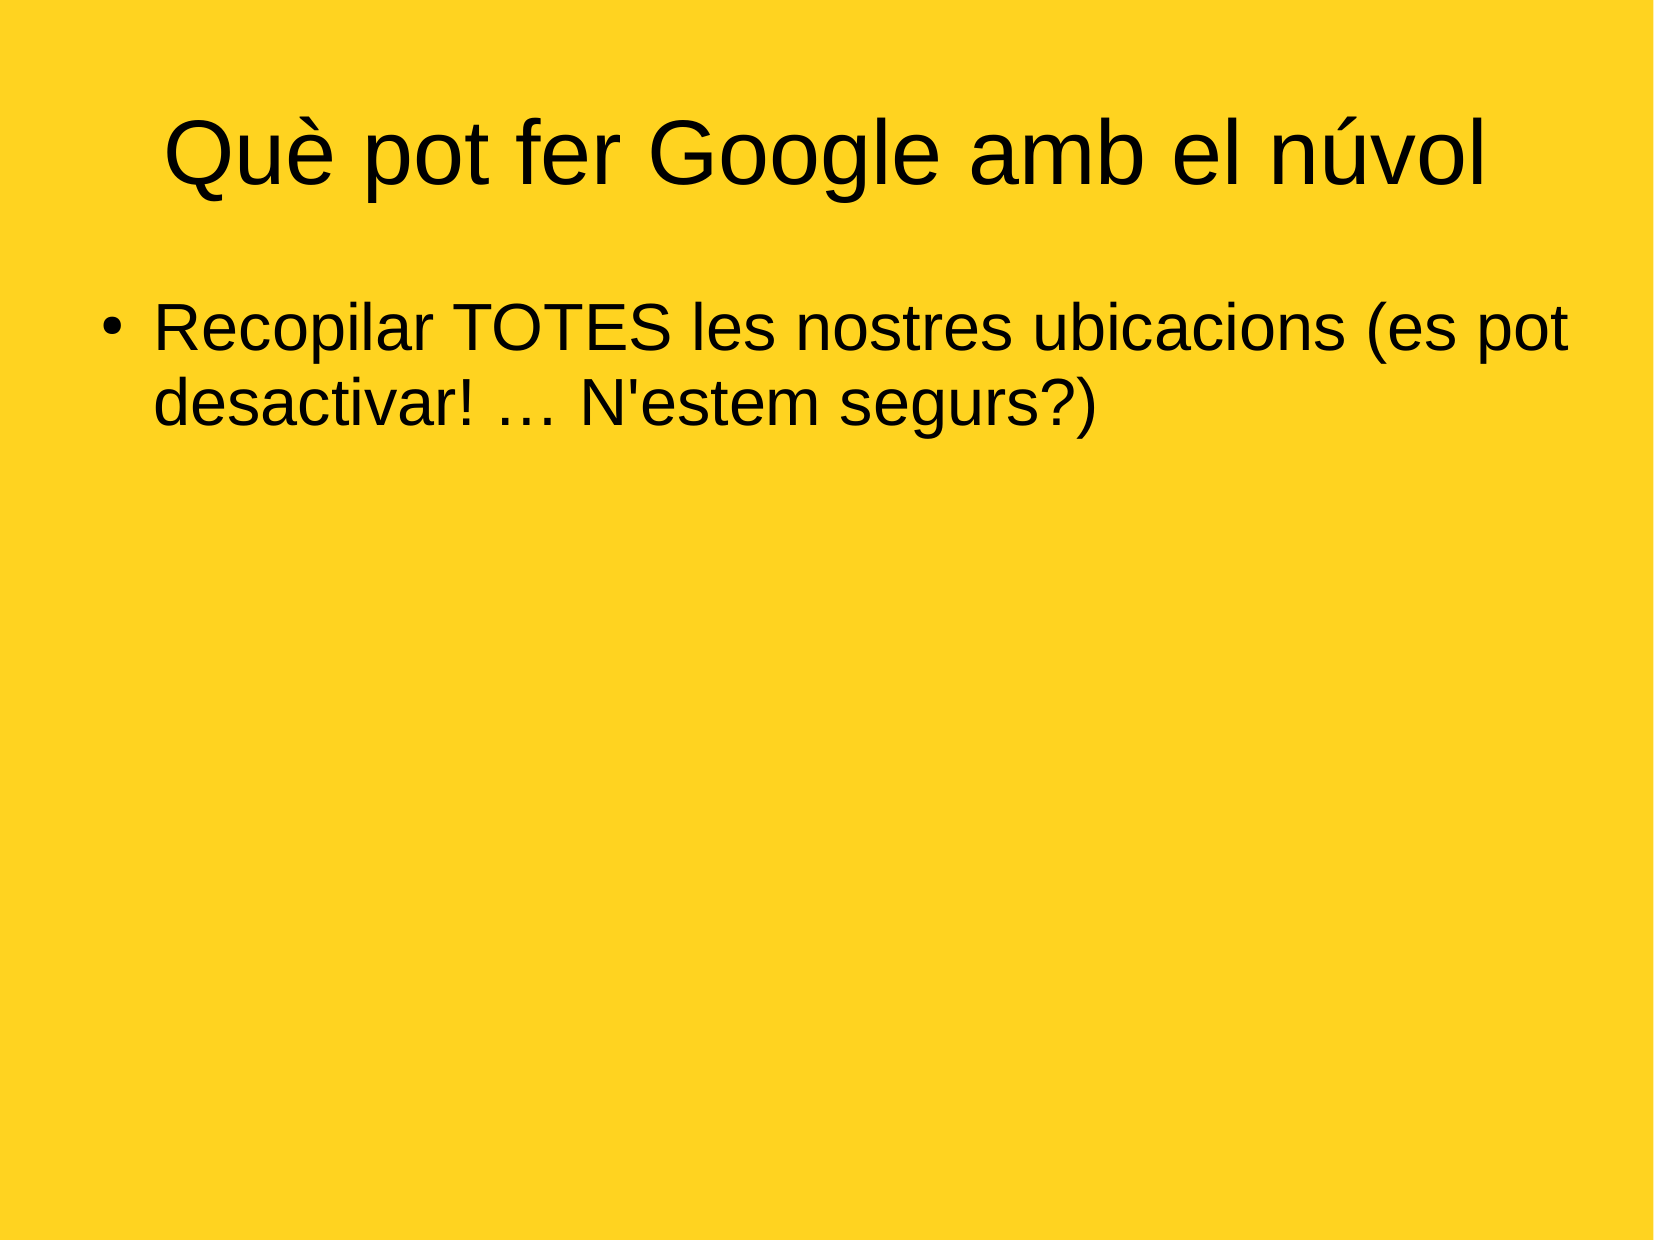

# Què pot fer Google amb el núvol
Recopilar TOTES les nostres ubicacions (es pot desactivar! … N'estem segurs?)